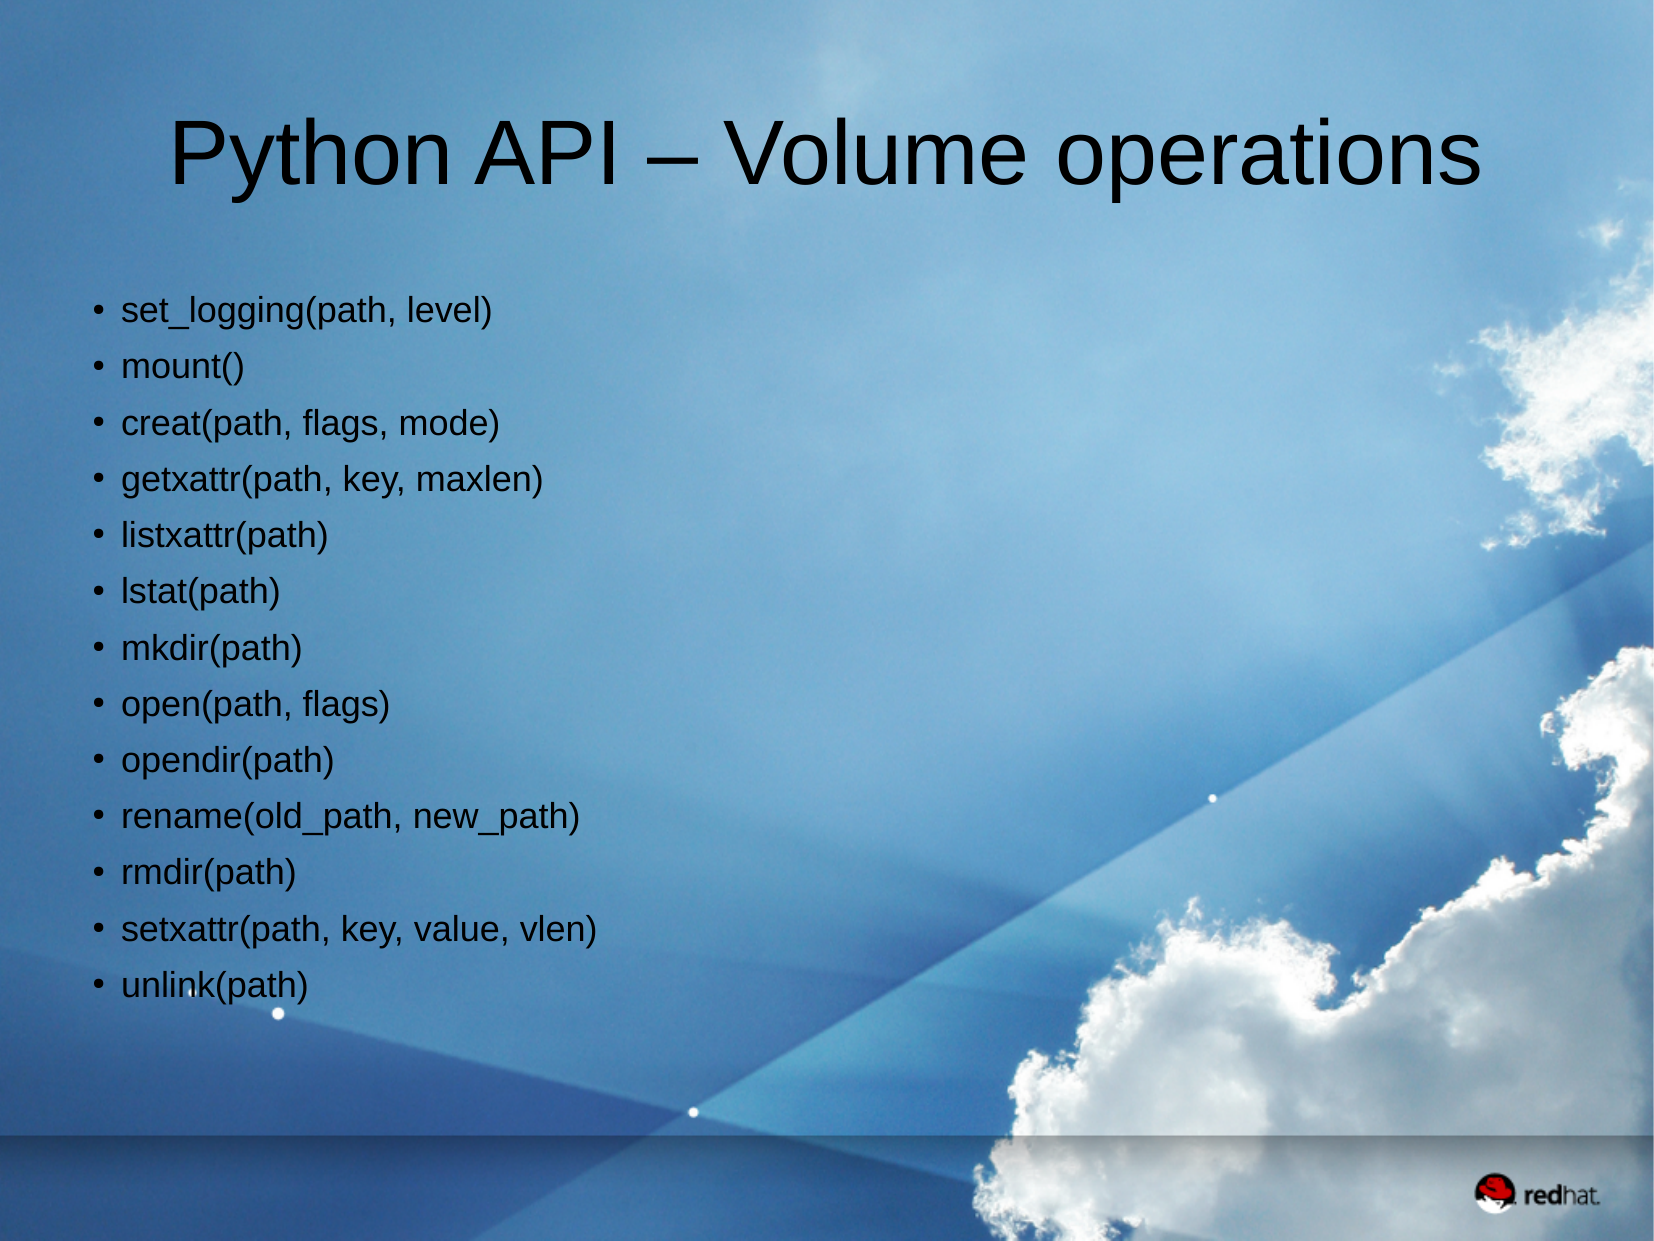

# Python API – Volume operations
set_logging(path, level)
mount()
creat(path, flags, mode)
getxattr(path, key, maxlen)
listxattr(path)
lstat(path)
mkdir(path)
open(path, flags)
opendir(path)
rename(old_path, new_path)
rmdir(path)
setxattr(path, key, value, vlen)
unlink(path)